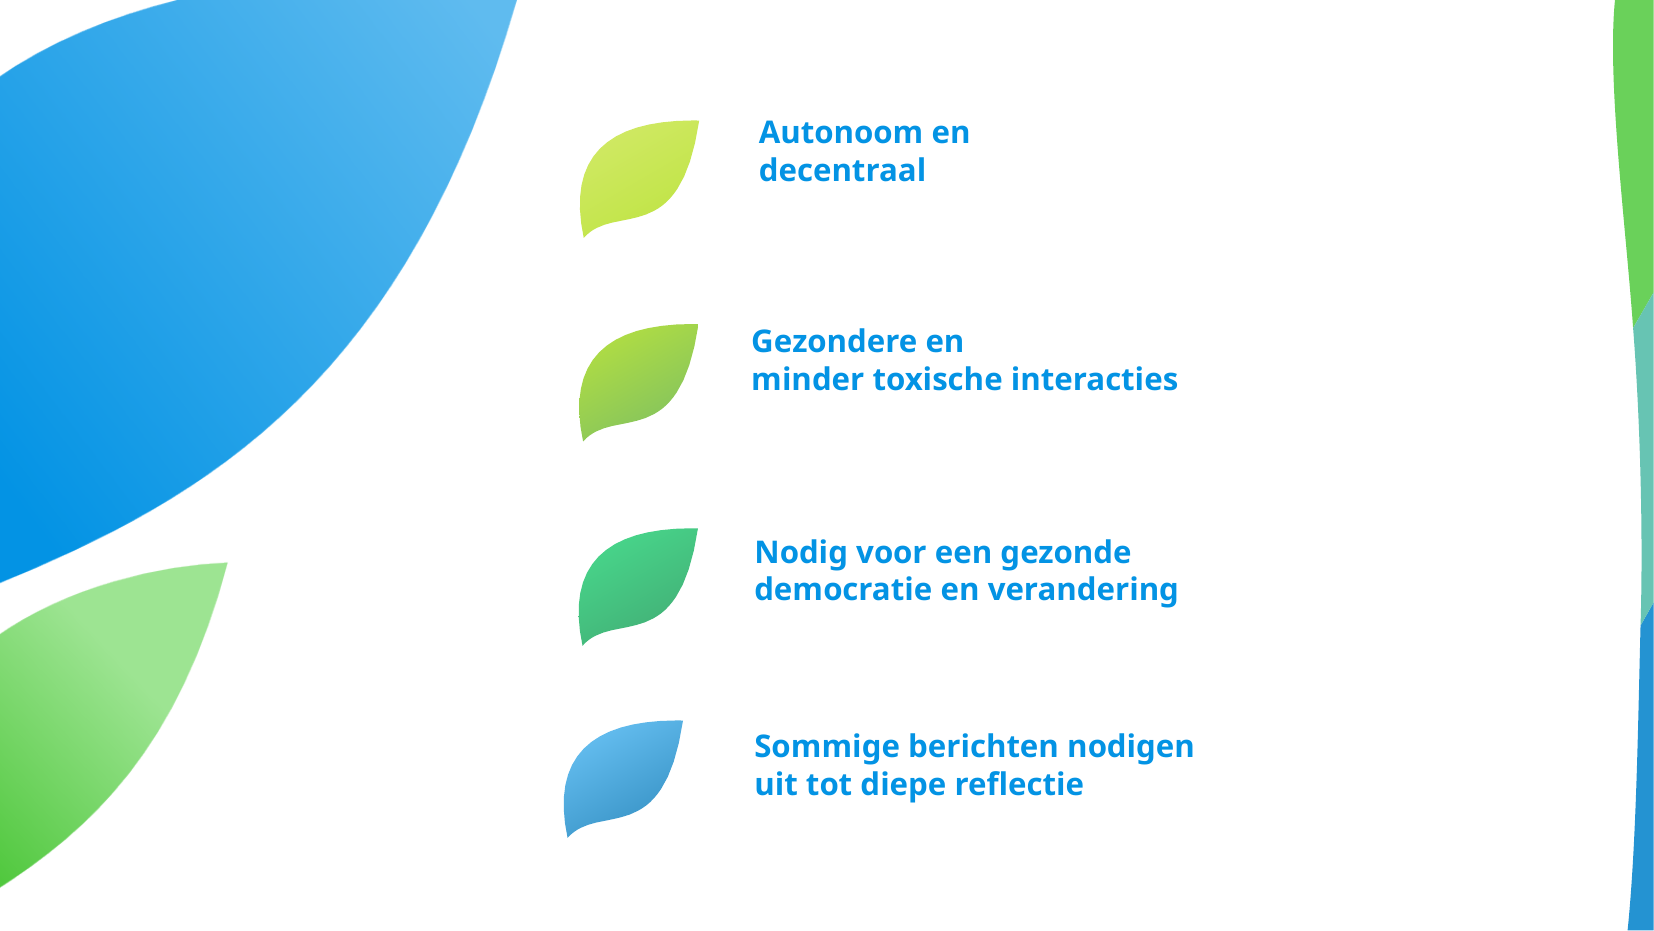

Autonoom en decentraal
Gezondere en
minder toxische interacties
Nodig voor een gezonde democratie en verandering
Sommige berichten nodigen uit tot diepe reflectie